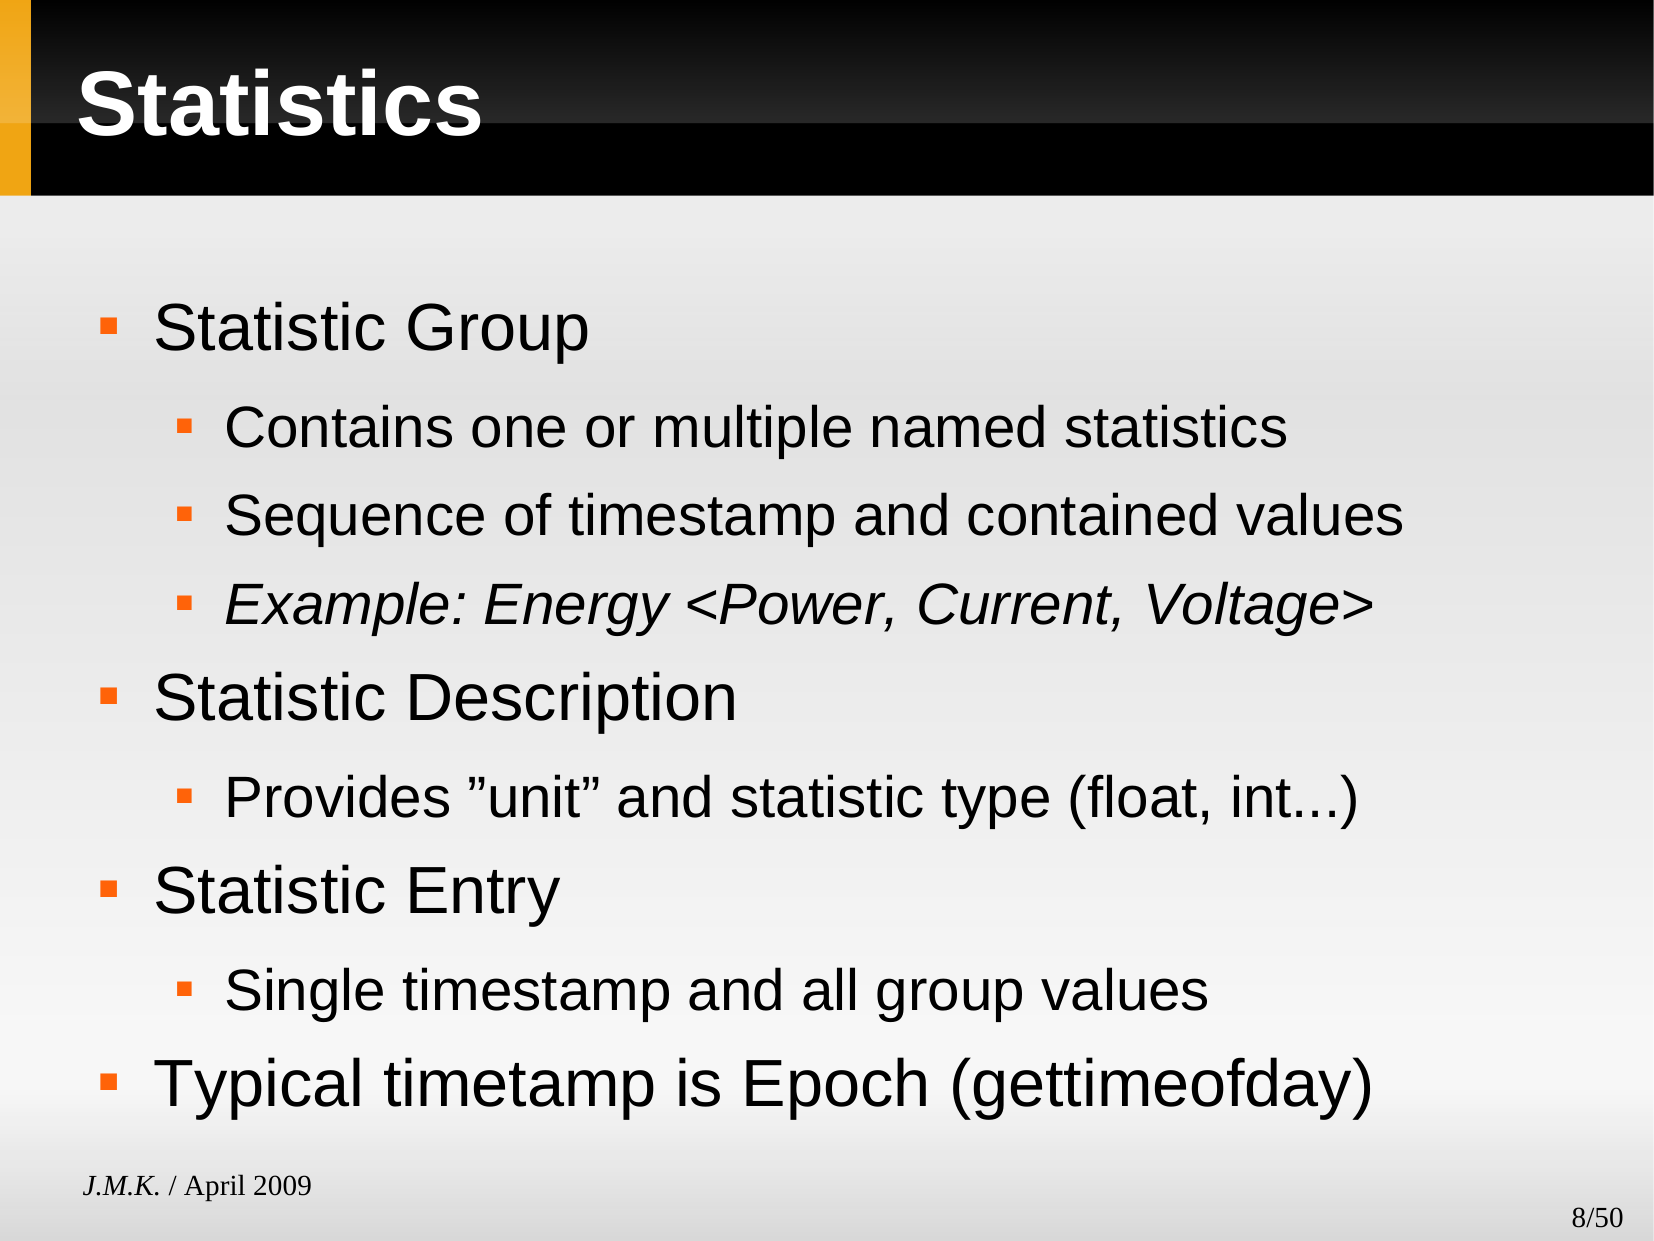

# Statistics
Statistic Group
Contains one or multiple named statistics
Sequence of timestamp and contained values
Example: Energy <Power, Current, Voltage>
Statistic Description
Provides ”unit” and statistic type (float, int...)
Statistic Entry
Single timestamp and all group values
Typical timetamp is Epoch (gettimeofday)